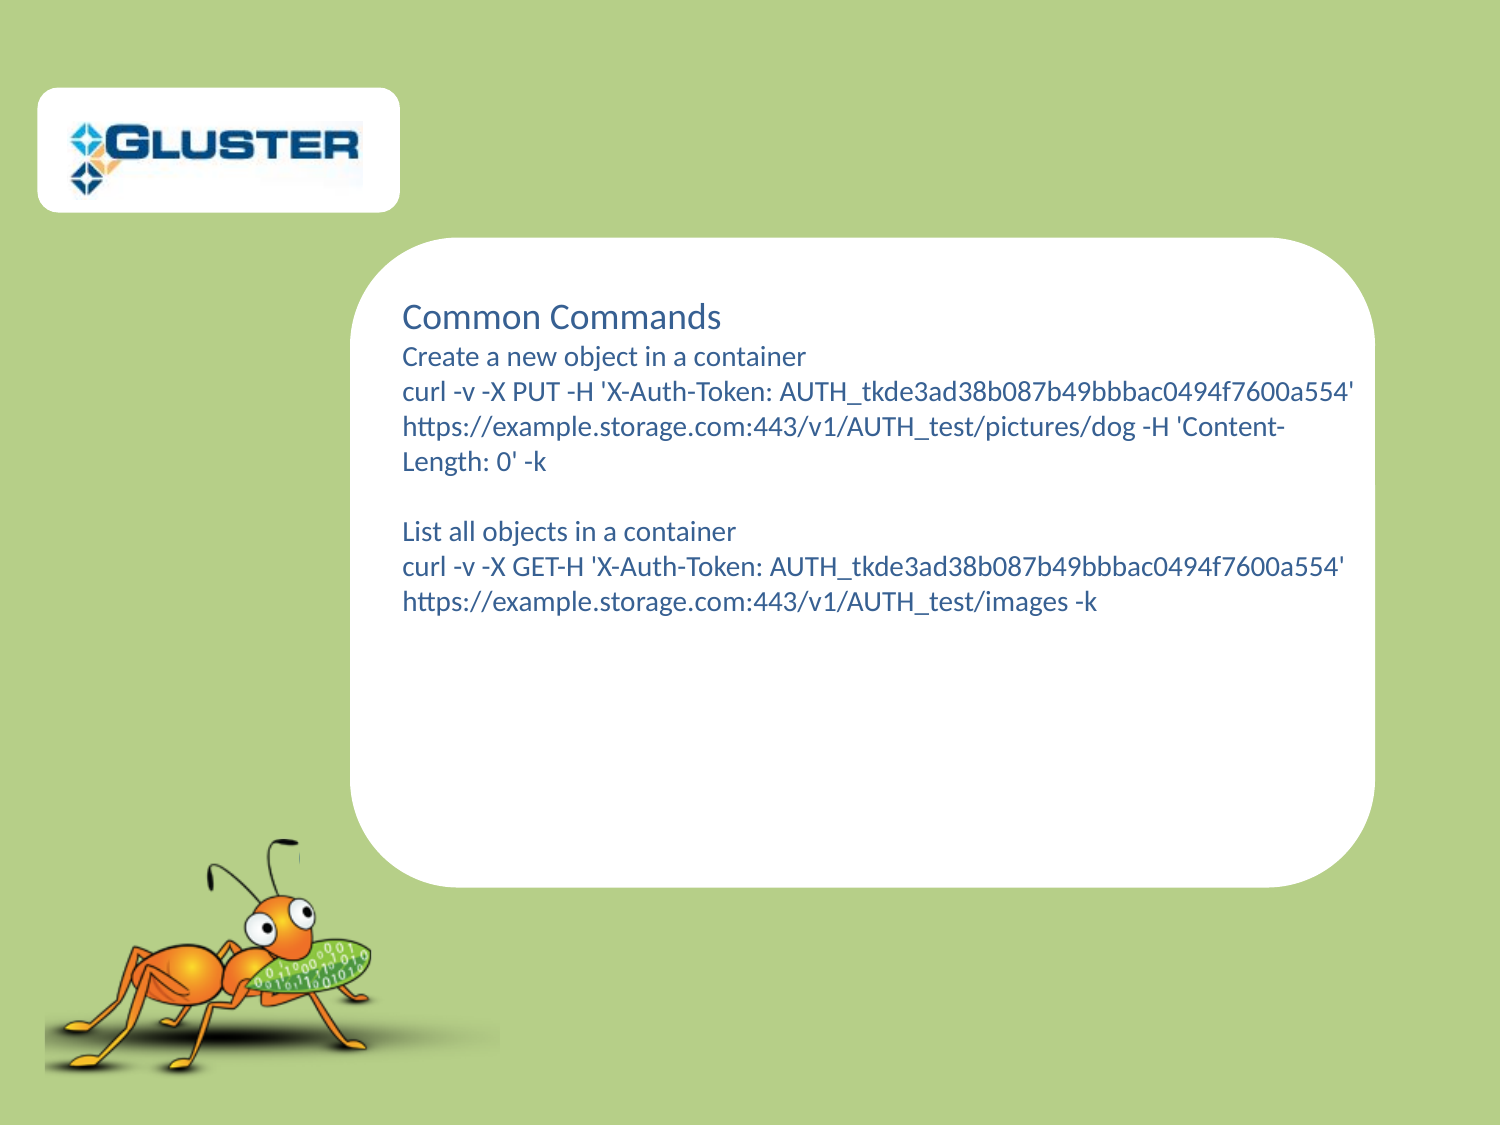

#
Common Commands
Create a new object in a container
curl -v -X PUT -H 'X-Auth-Token: AUTH_tkde3ad38b087b49bbbac0494f7600a554'
https://example.storage.com:443/v1/AUTH_test/pictures/dog -H 'Content-
Length: 0' -k
List all objects in a container
curl -v -X GET-H 'X-Auth-Token: AUTH_tkde3ad38b087b49bbbac0494f7600a554'
https://example.storage.com:443/v1/AUTH_test/images -k